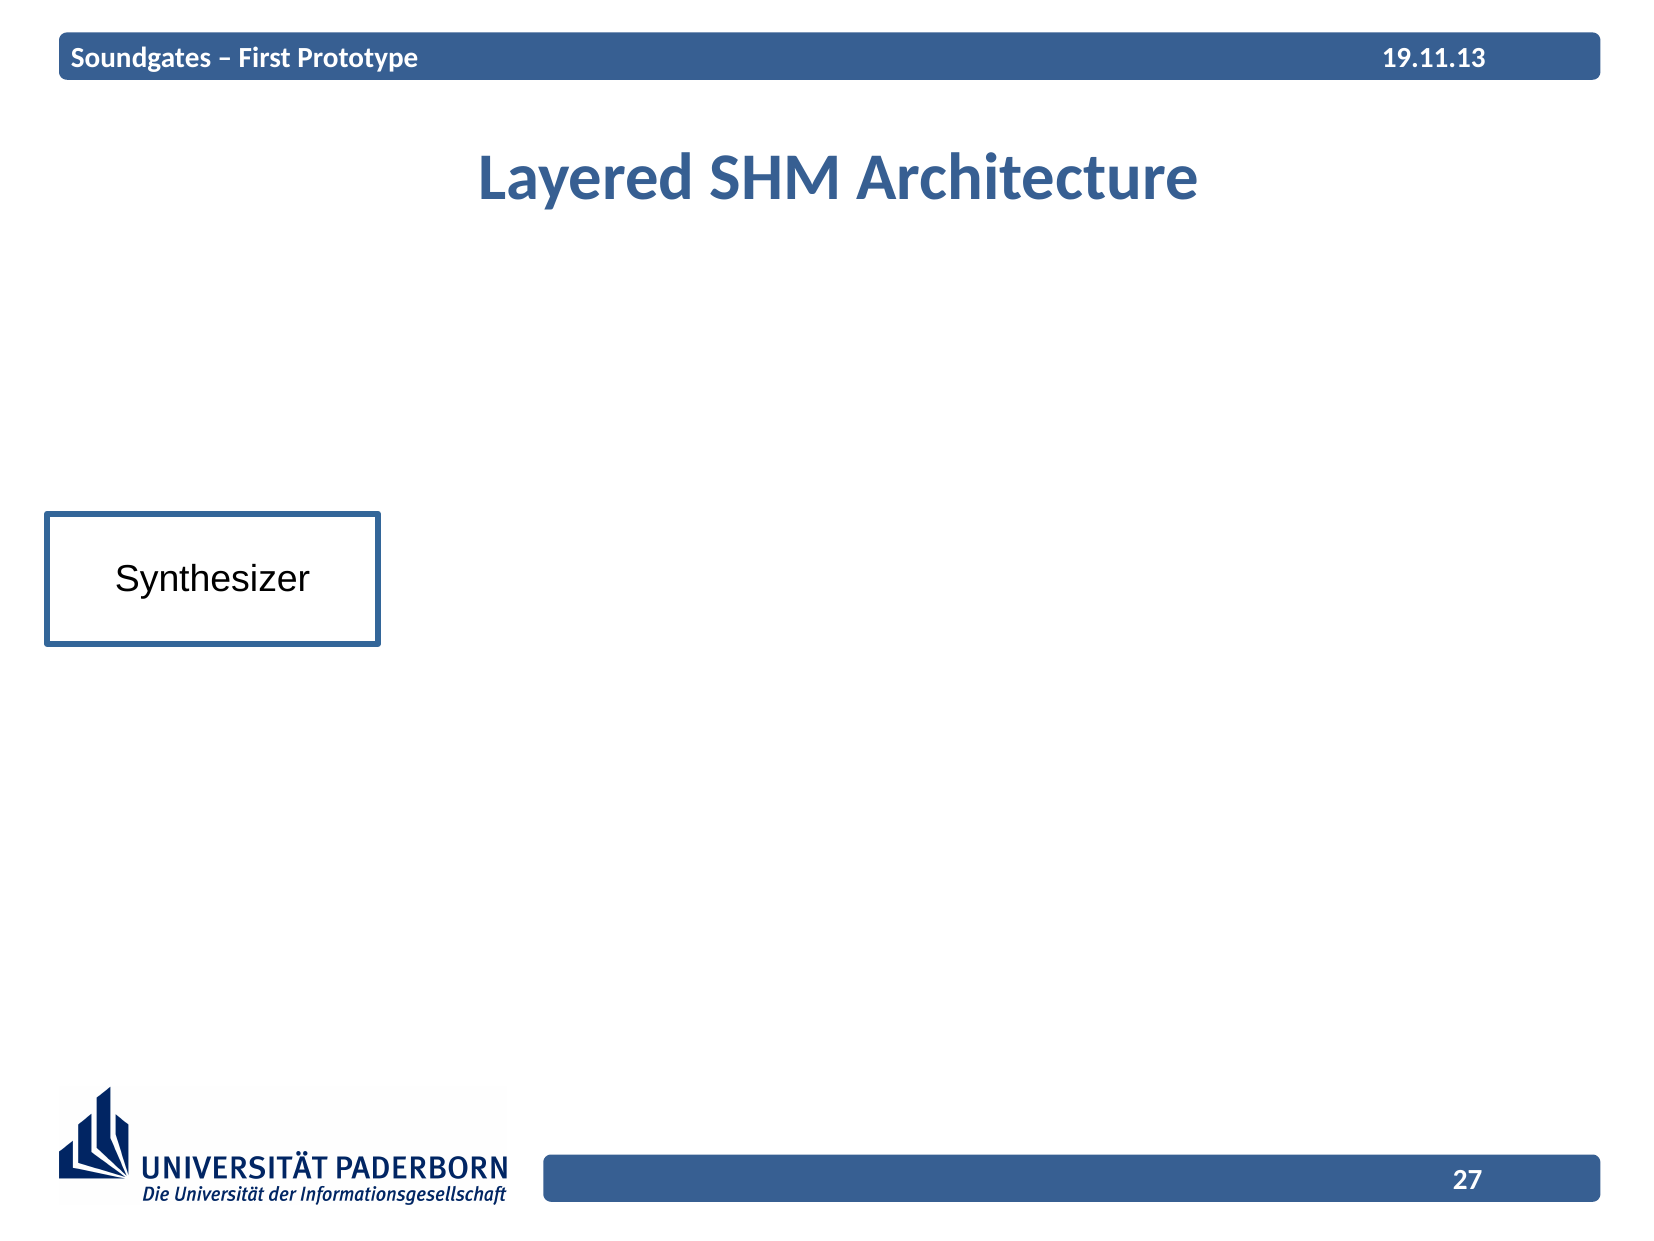

Soundgates – First Prototype
19.11.13
# Layered SHM Architecture
Synthesizer